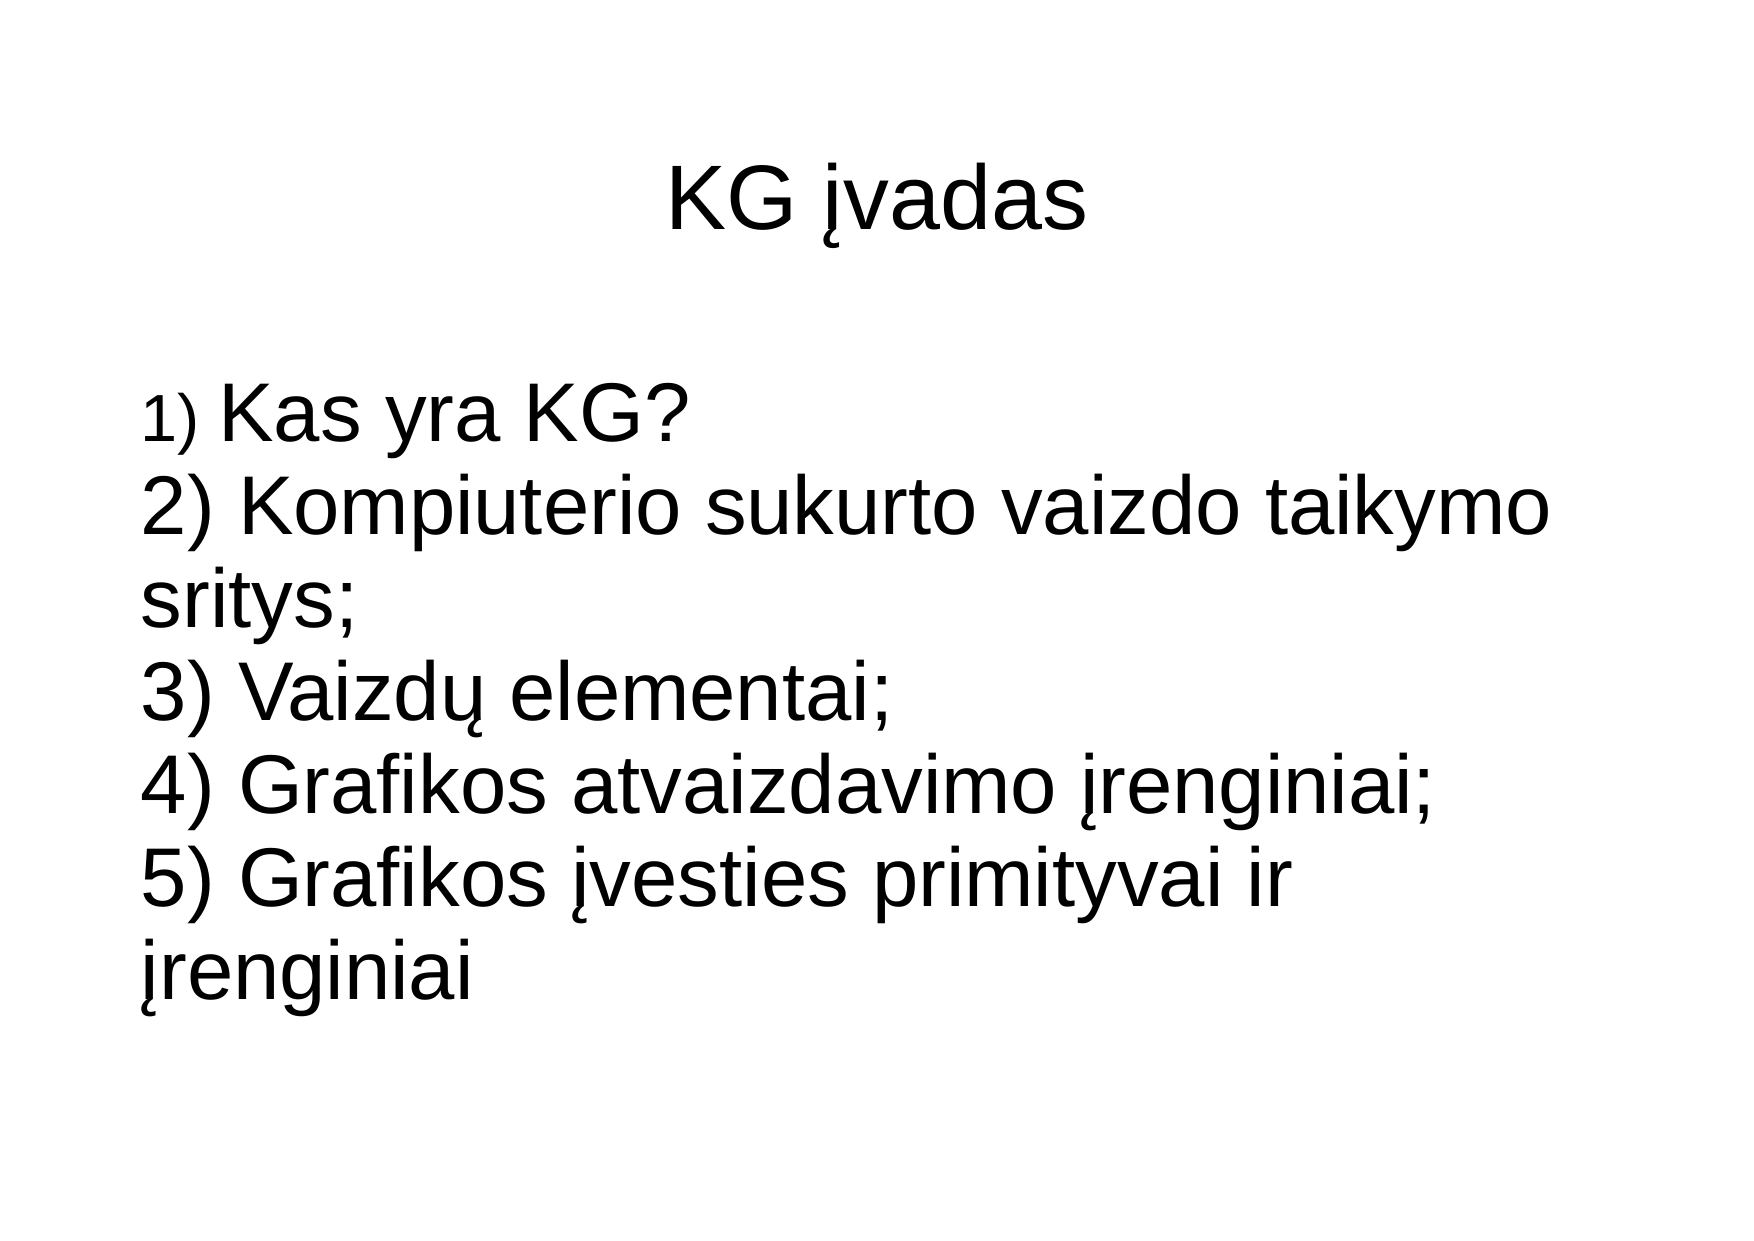

# KG įvadas
 Kas yra KG?
 Kompiuterio sukurto vaizdo taikymo sritys;
 Vaizdų elementai;
 Grafikos atvaizdavimo įrenginiai;
 Grafikos įvesties primityvai ir įrenginiai